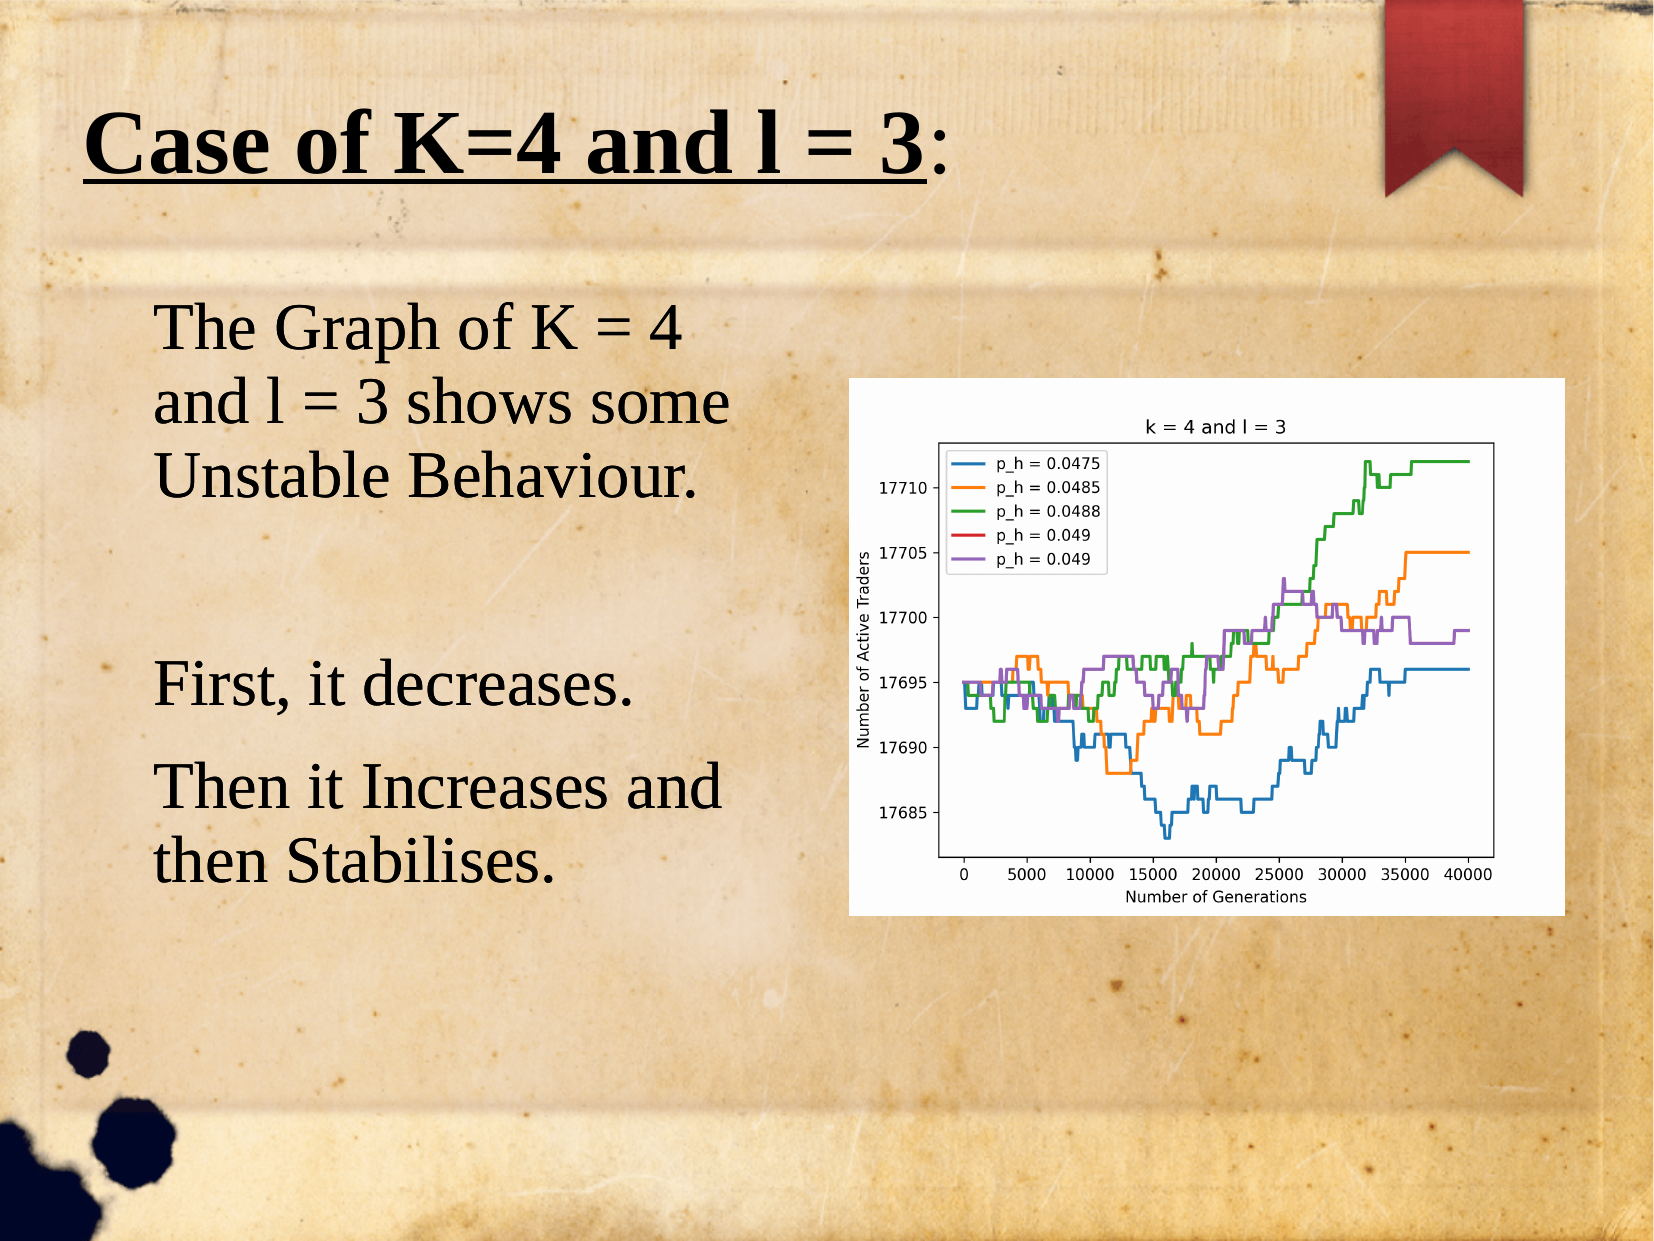

# Case of K=4 and l = 3:
The Graph of K = 4 and l = 3 shows some Unstable Behaviour.
First, it decreases.
Then it Increases and then Stabilises.
The Graph of K = 4 and l = 3 shows some Unstable Behaviour.
First, it decreases.
Then it Increases and then Stabilises.